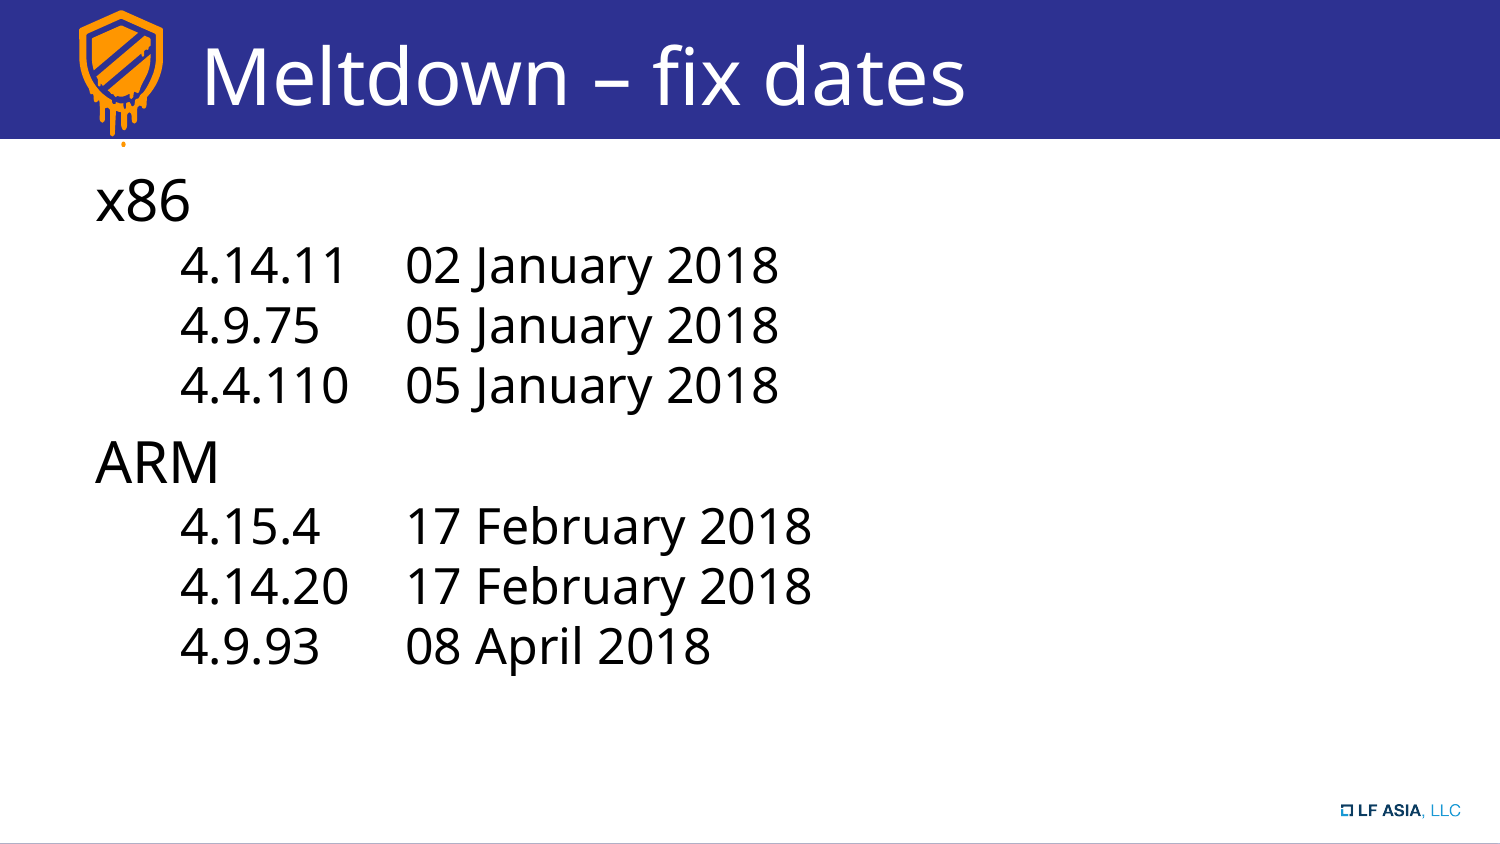

# Meltdown – fix dates
x86
4.14.11	02 January 2018
4.9.75		05 January 2018
4.4.110	05 January 2018
ARM
4.15.4		17 February 2018
4.14.20	17 February 2018
4.9.93		08 April 2018